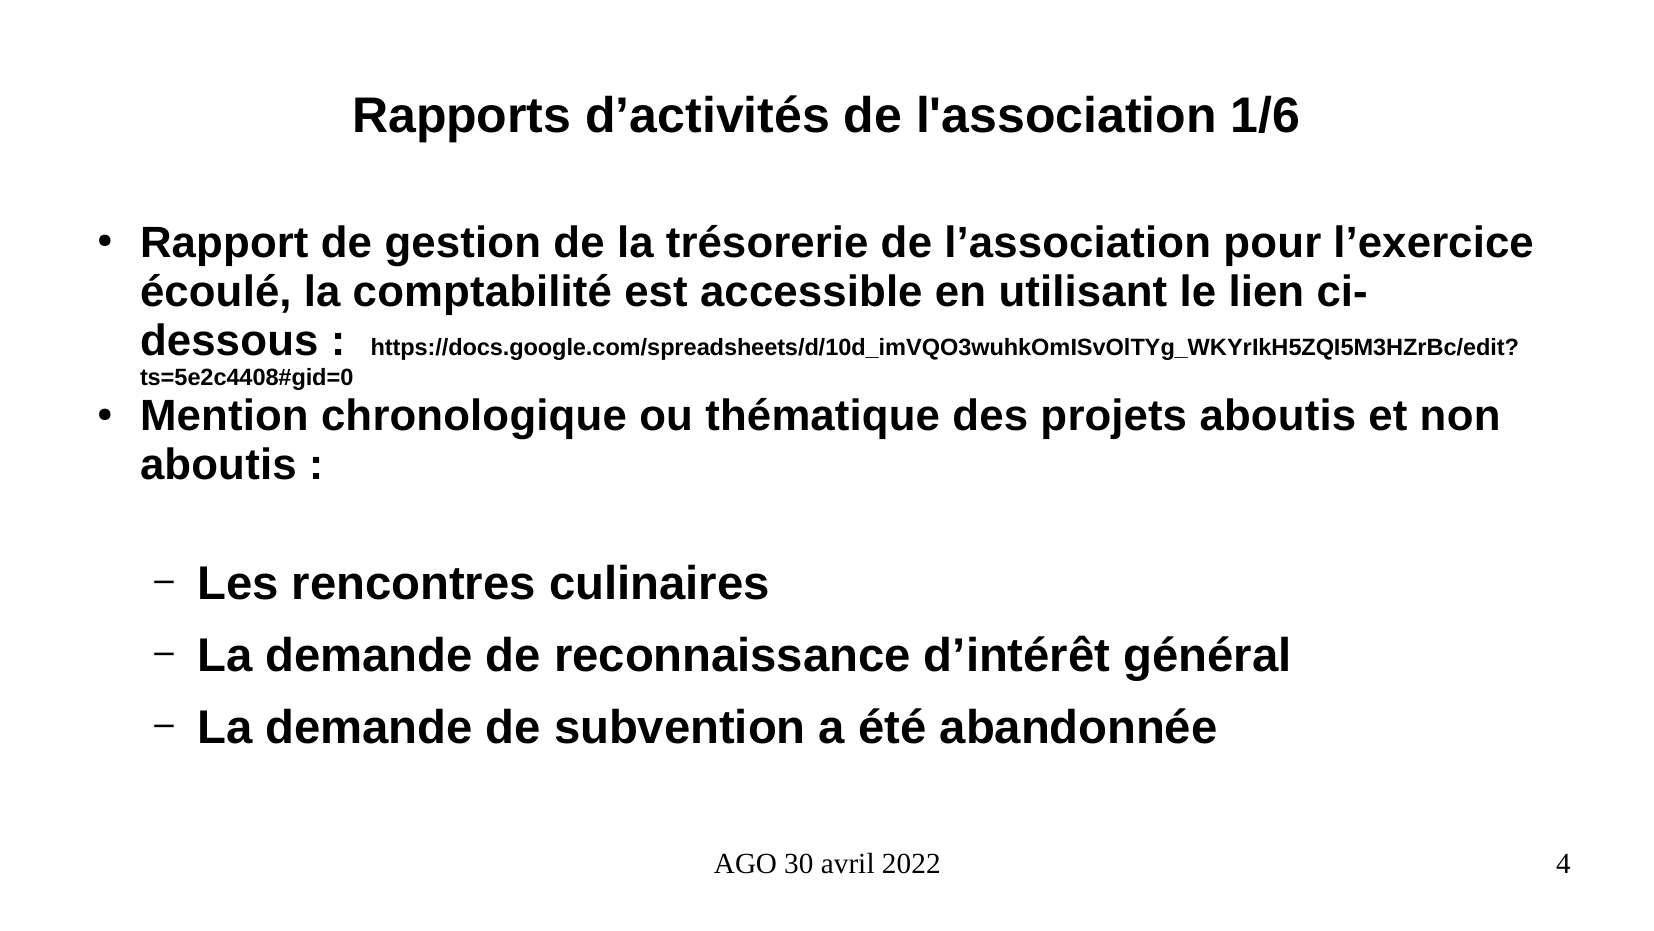

# Rapports d’activités de l'association 1/6
Rapport de gestion de la trésorerie de l’association pour l’exercice écoulé, la comptabilité est accessible en utilisant le lien ci-dessous : https://docs.google.com/spreadsheets/d/10d_imVQO3wuhkOmISvOlTYg_WKYrIkH5ZQI5M3HZrBc/edit?ts=5e2c4408#gid=0
Mention chronologique ou thématique des projets aboutis et non aboutis :
Les rencontres culinaires
La demande de reconnaissance d’intérêt général
La demande de subvention a été abandonnée
AGO 30 avril 2022
4